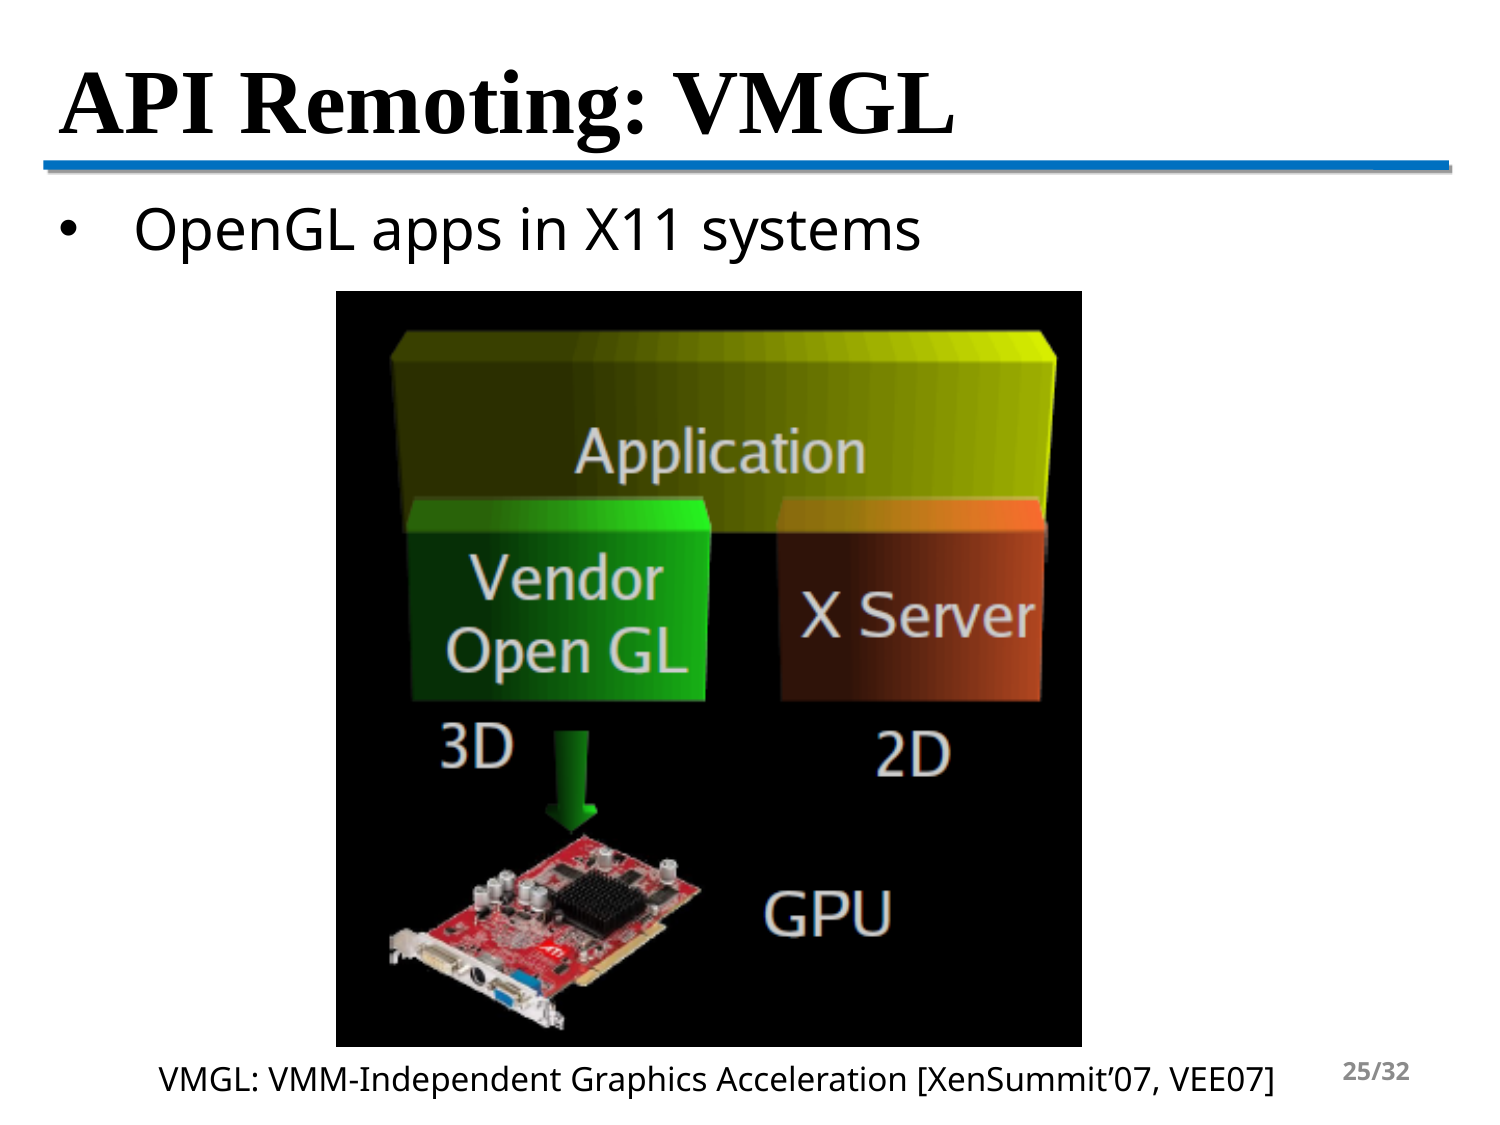

# API Remoting: VMGL
OpenGL apps in X11 systems
VMGL: VMM-Independent Graphics Acceleration [XenSummit’07, VEE07]